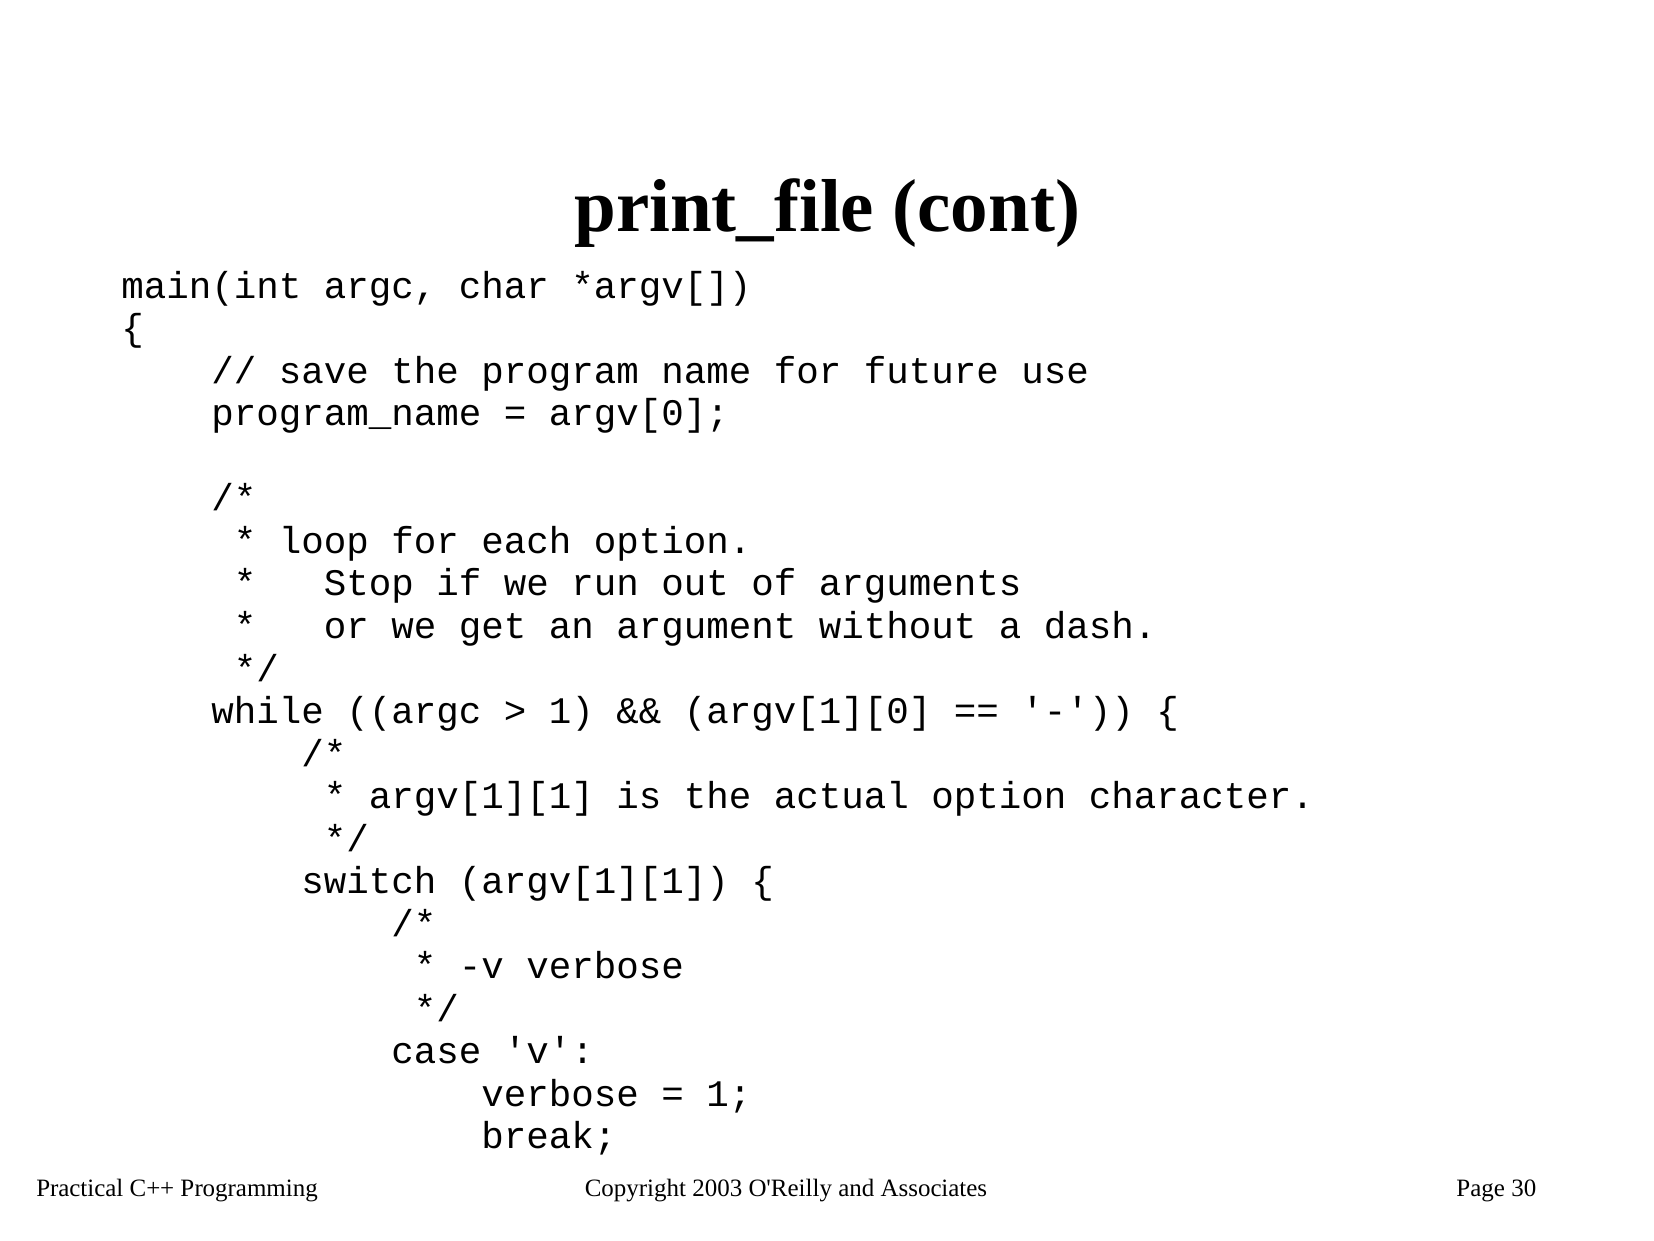

# print_file (cont)
main(int argc, char *argv[])
{
    // save the program name for future use
    program_name = argv[0];
    /*
     * loop for each option.
     *   Stop if we run out of arguments
     *   or we get an argument without a dash.
     */
    while ((argc > 1) && (argv[1][0] == '-')) {
        /*
         * argv[1][1] is the actual option character.
         */
        switch (argv[1][1]) {
            /*
             * -v verbose
             */
            case 'v':
                verbose = 1;
                break;